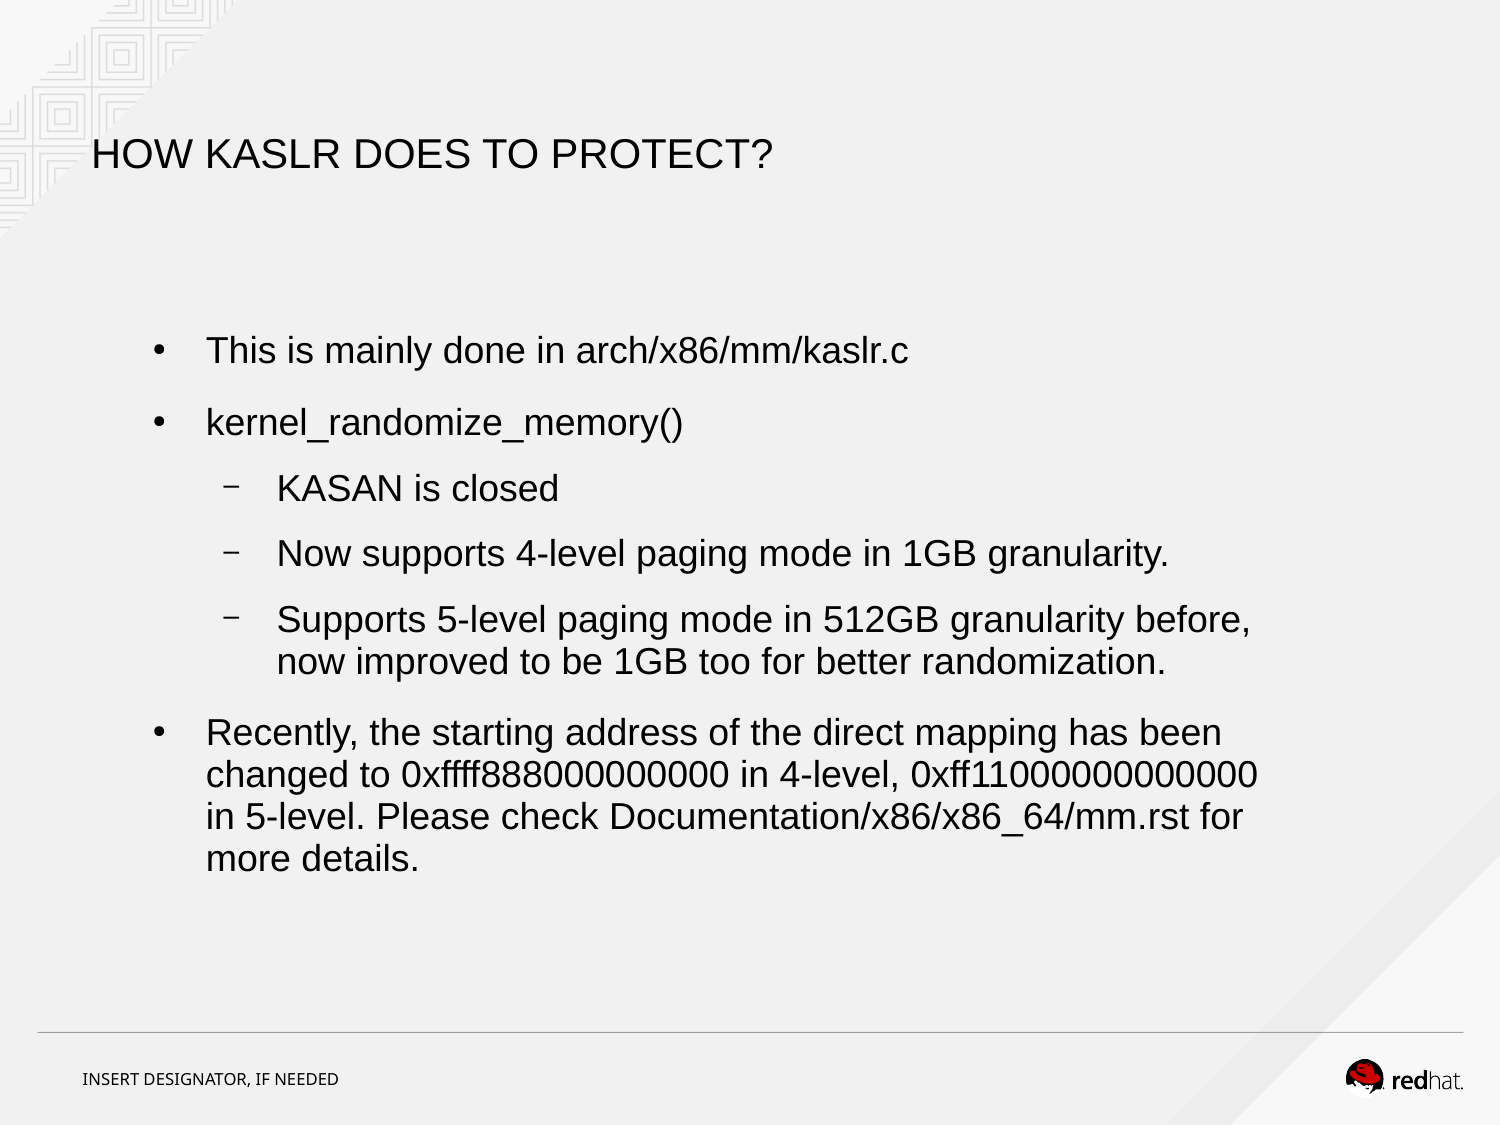

# HOW KASLR DOES TO PROTECT?
This is mainly done in arch/x86/mm/kaslr.c
kernel_randomize_memory()
KASAN is closed
Now supports 4-level paging mode in 1GB granularity.
Supports 5-level paging mode in 512GB granularity before, now improved to be 1GB too for better randomization.
Recently, the starting address of the direct mapping has been changed to 0xffff888000000000 in 4-level, 0xff11000000000000 in 5-level. Please check Documentation/x86/x86_64/mm.rst for more details.